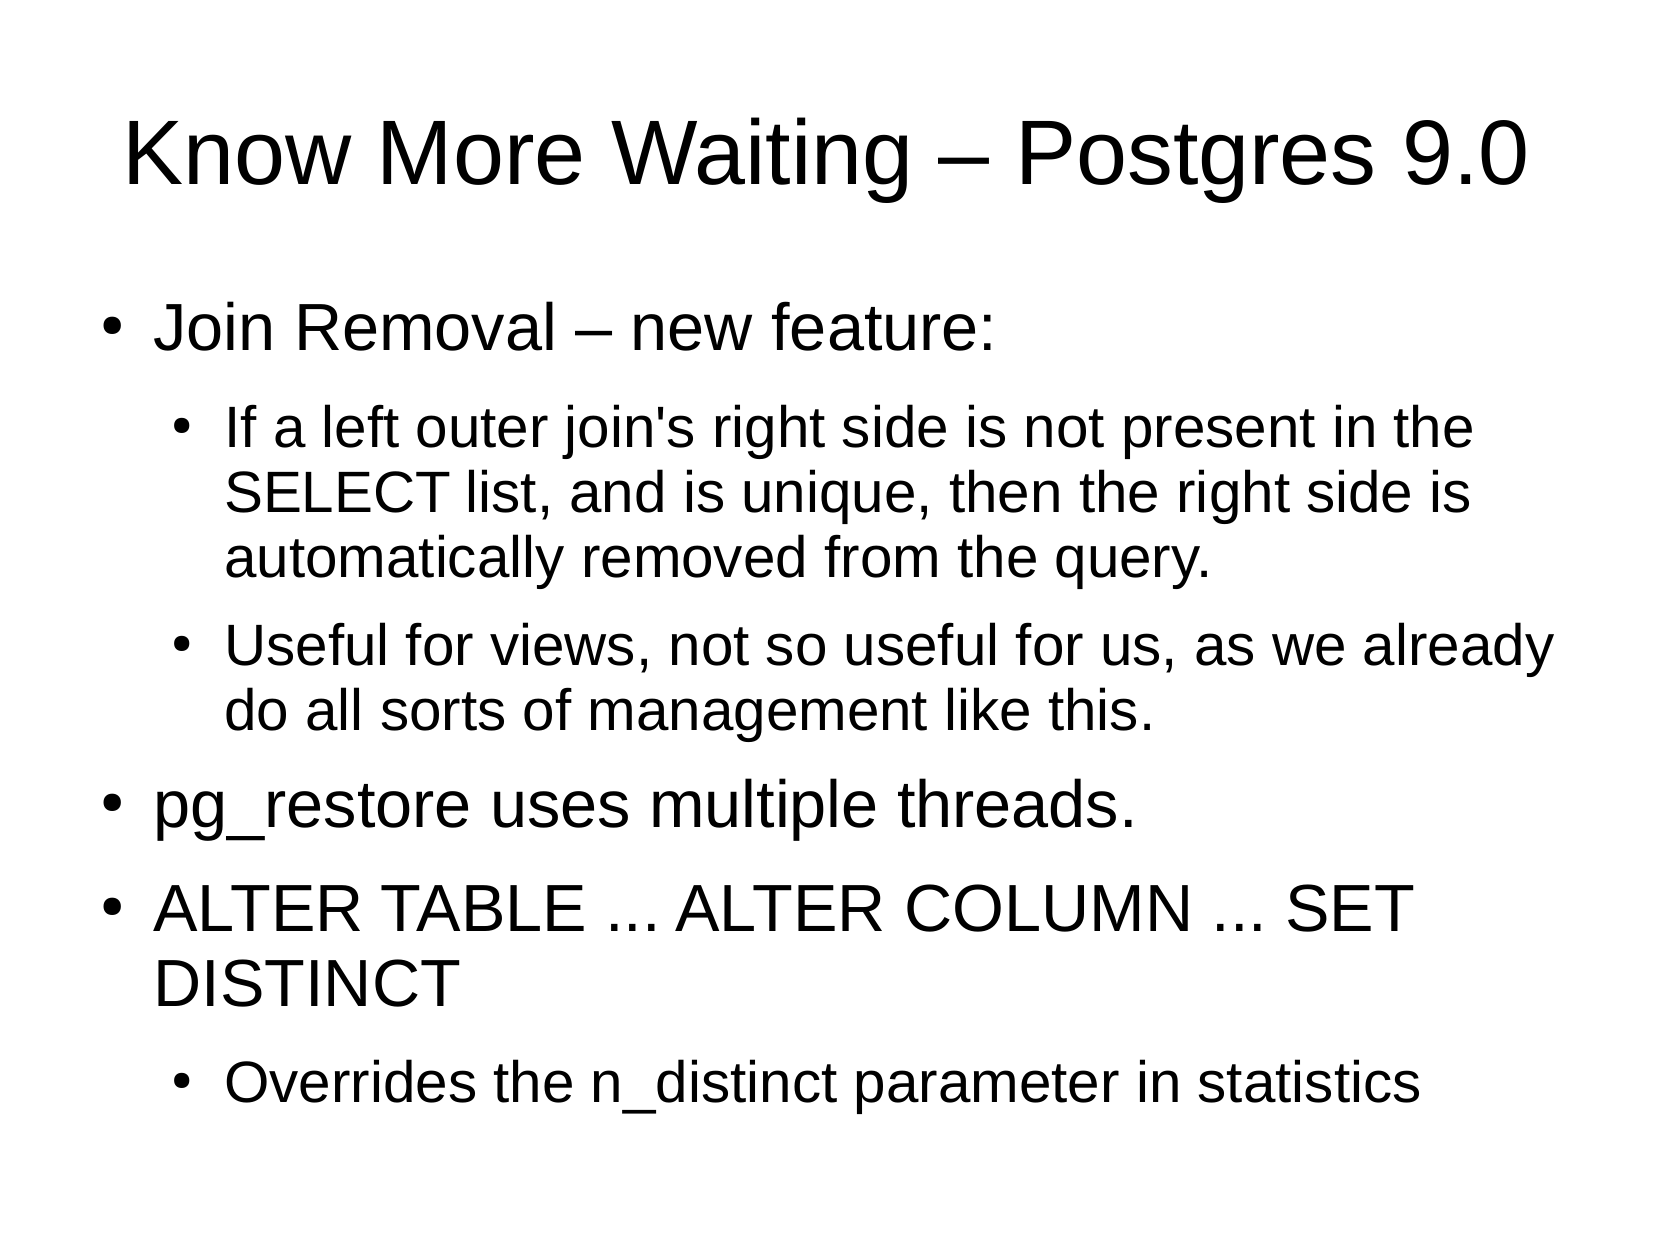

# Know More Waiting – Postgres 9.0
Join Removal – new feature:
If a left outer join's right side is not present in the SELECT list, and is unique, then the right side is automatically removed from the query.
Useful for views, not so useful for us, as we already do all sorts of management like this.
pg_restore uses multiple threads.
ALTER TABLE ... ALTER COLUMN ... SET DISTINCT
Overrides the n_distinct parameter in statistics